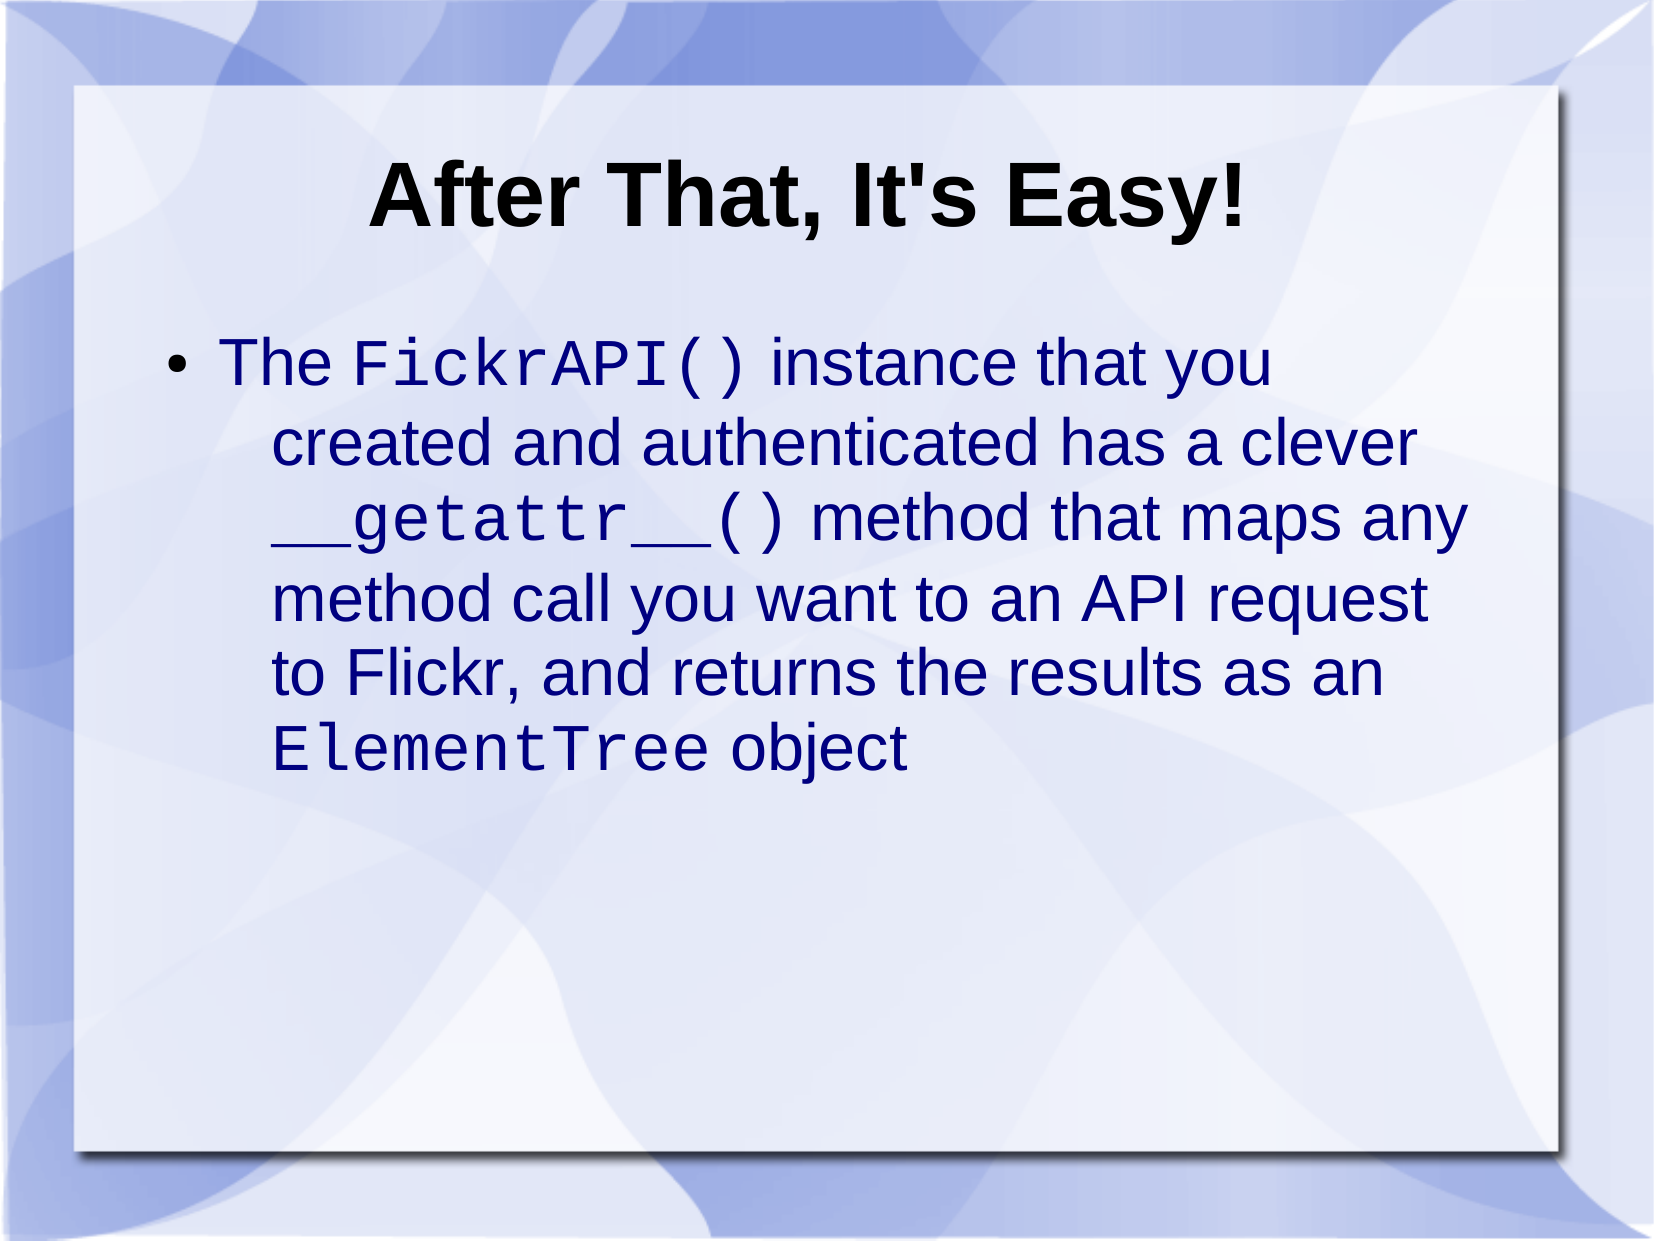

# After That, It's Easy!
The FickrAPI() instance that you created and authenticated has a clever __getattr__() method that maps any method call you want to an API request to Flickr, and returns the results as an ElementTree object